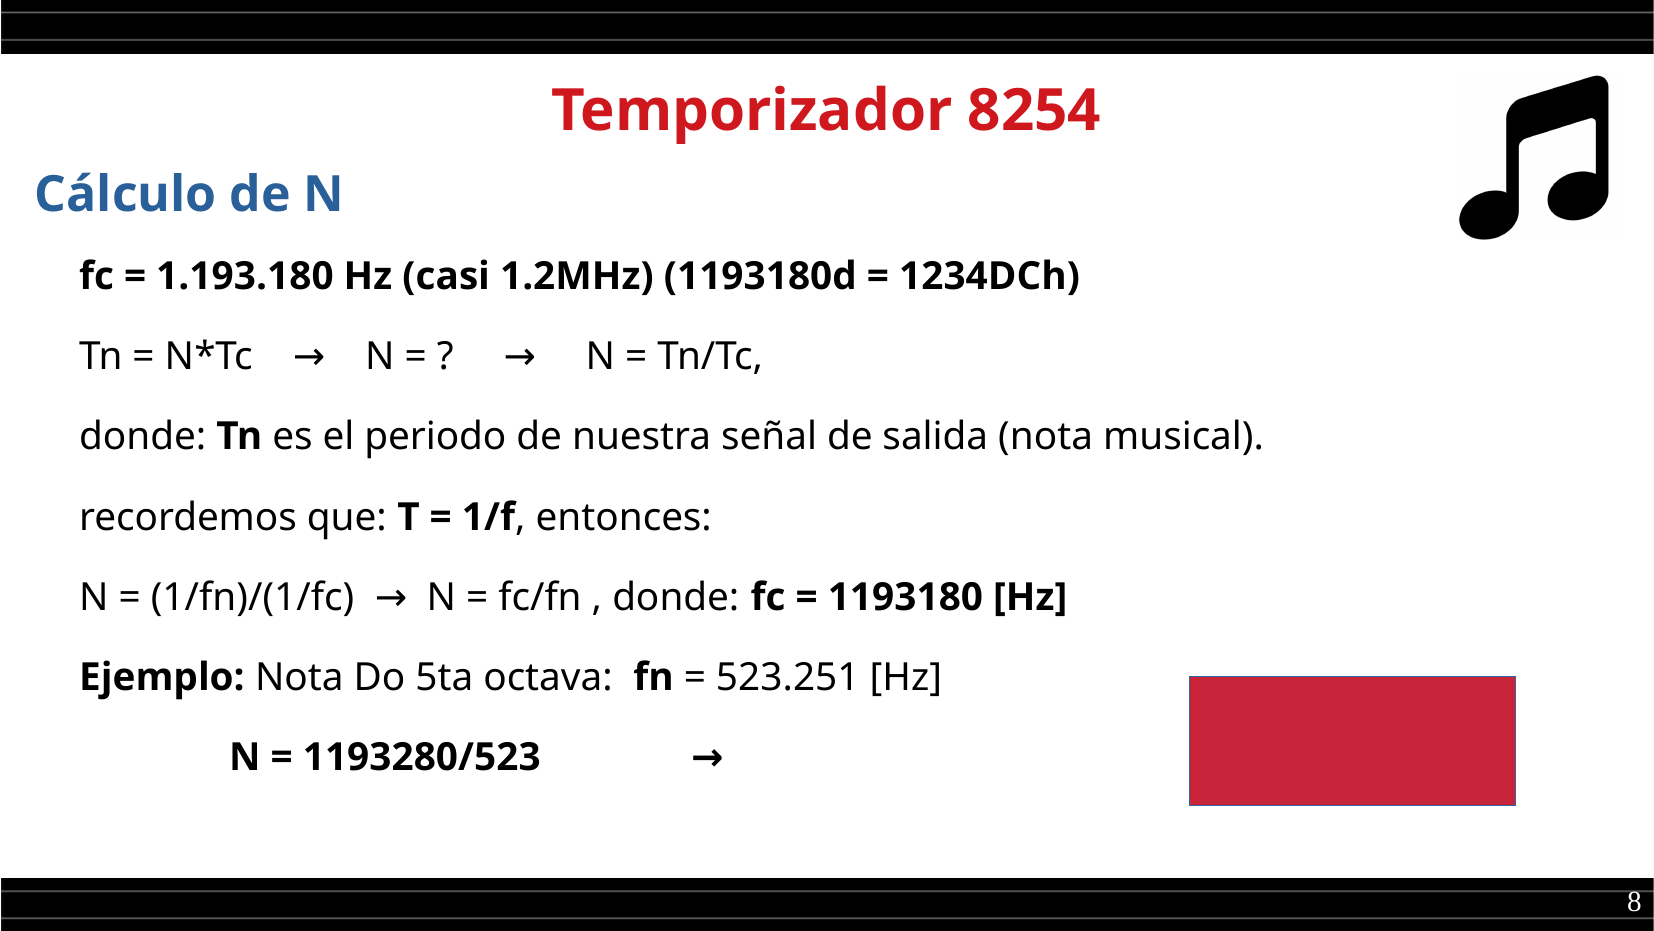

Temporizador 8254
# Cálculo de N
fc = 1.193.180 Hz (casi 1.2MHz) (1193180d = 1234DCh)
Tn = N*Tc → N = ? → N = Tn/Tc,
donde: Tn es el periodo de nuestra señal de salida (nota musical).
recordemos que: T = 1/f, entonces:
N = (1/fn)/(1/fc) → N = fc/fn , donde: fc = 1193180 [Hz]
Ejemplo: Nota Do 5ta octava: fn = 523.251 [Hz]
 N = 1193280/523 → N = 2281